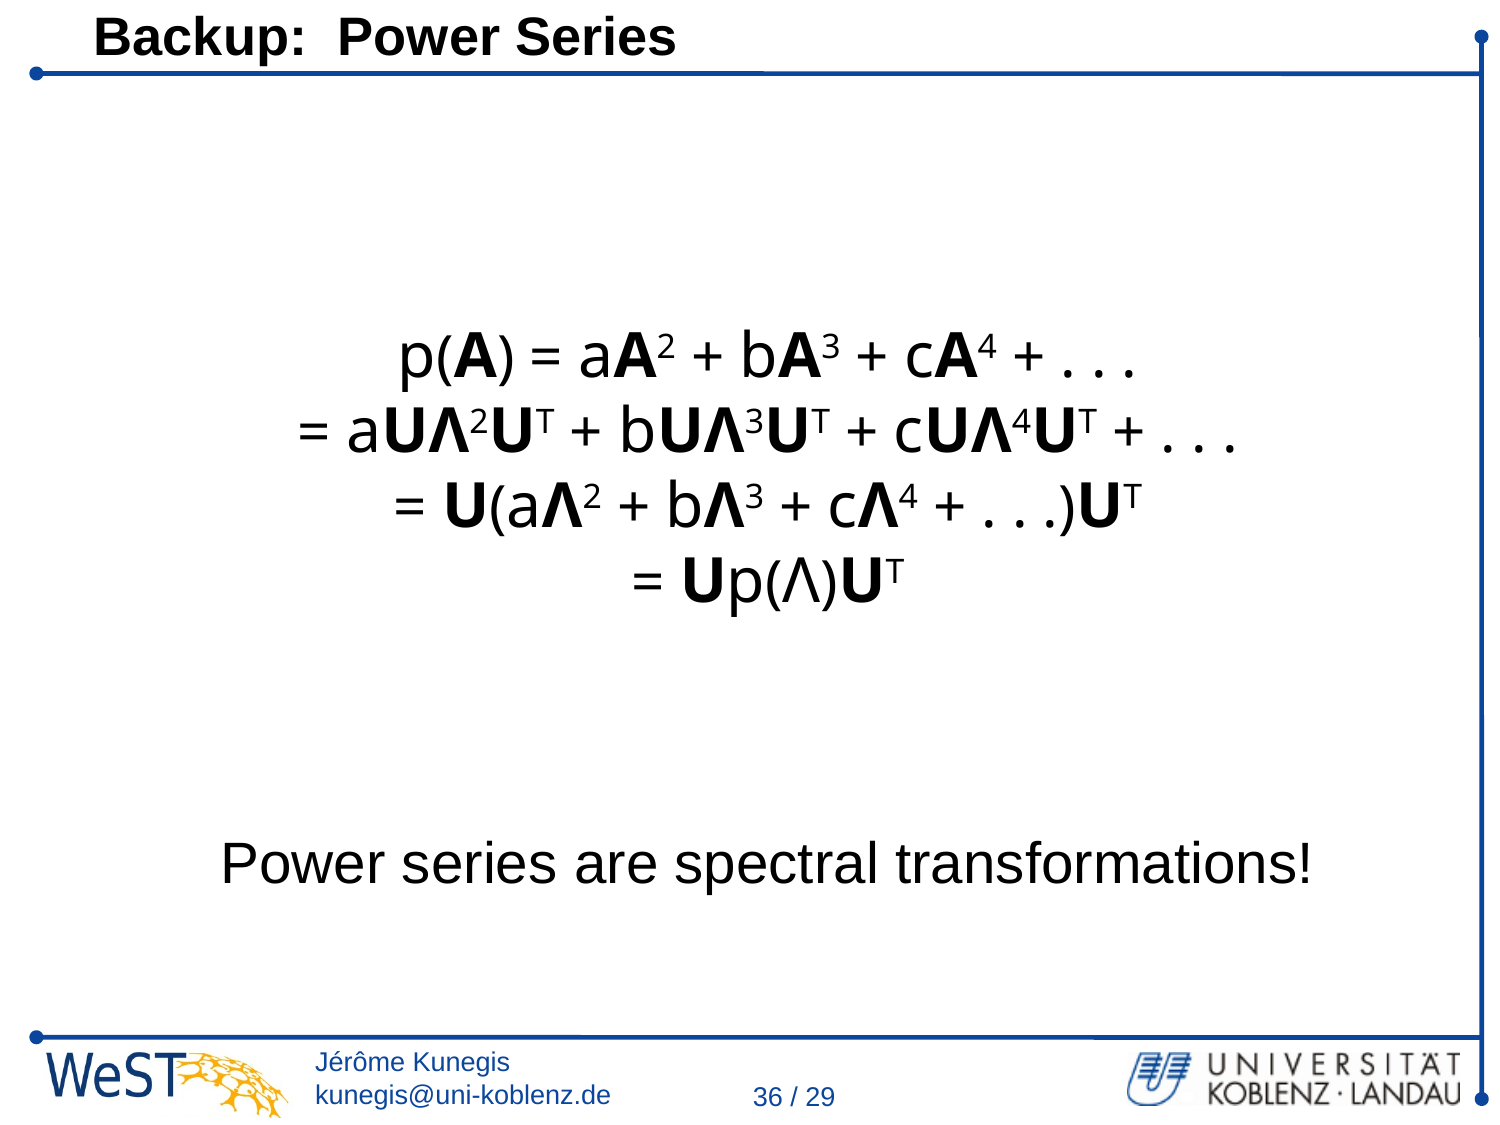

Backup: Power Series
p(A) = aA2 + bA3 + cA4 + . . .
= aUΛ2UT + bUΛ3UT + cUΛ4UT + . . .
= U(aΛ2 + bΛ3 + cΛ4 + . . .)UT
= Up(Λ)UT
Power series are spectral transformations!